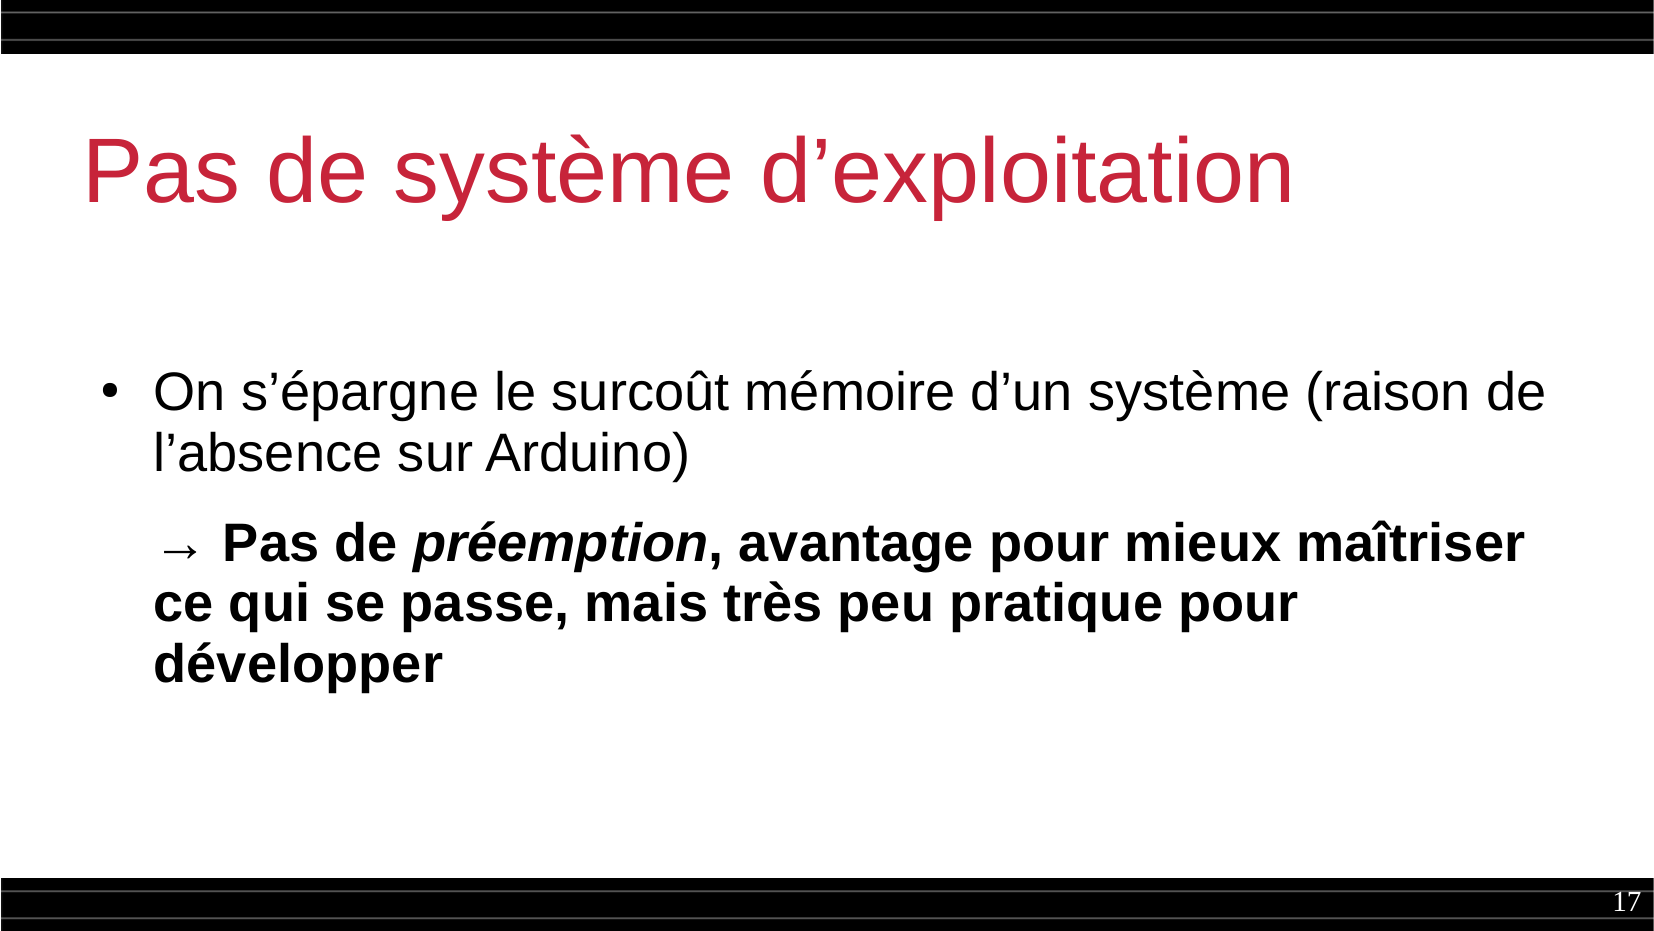

# Pas de système d’exploitation
On s’épargne le surcoût mémoire d’un système (raison de l’absence sur Arduino)
→ Pas de préemption, avantage pour mieux maîtriser ce qui se passe, mais très peu pratique pour développer